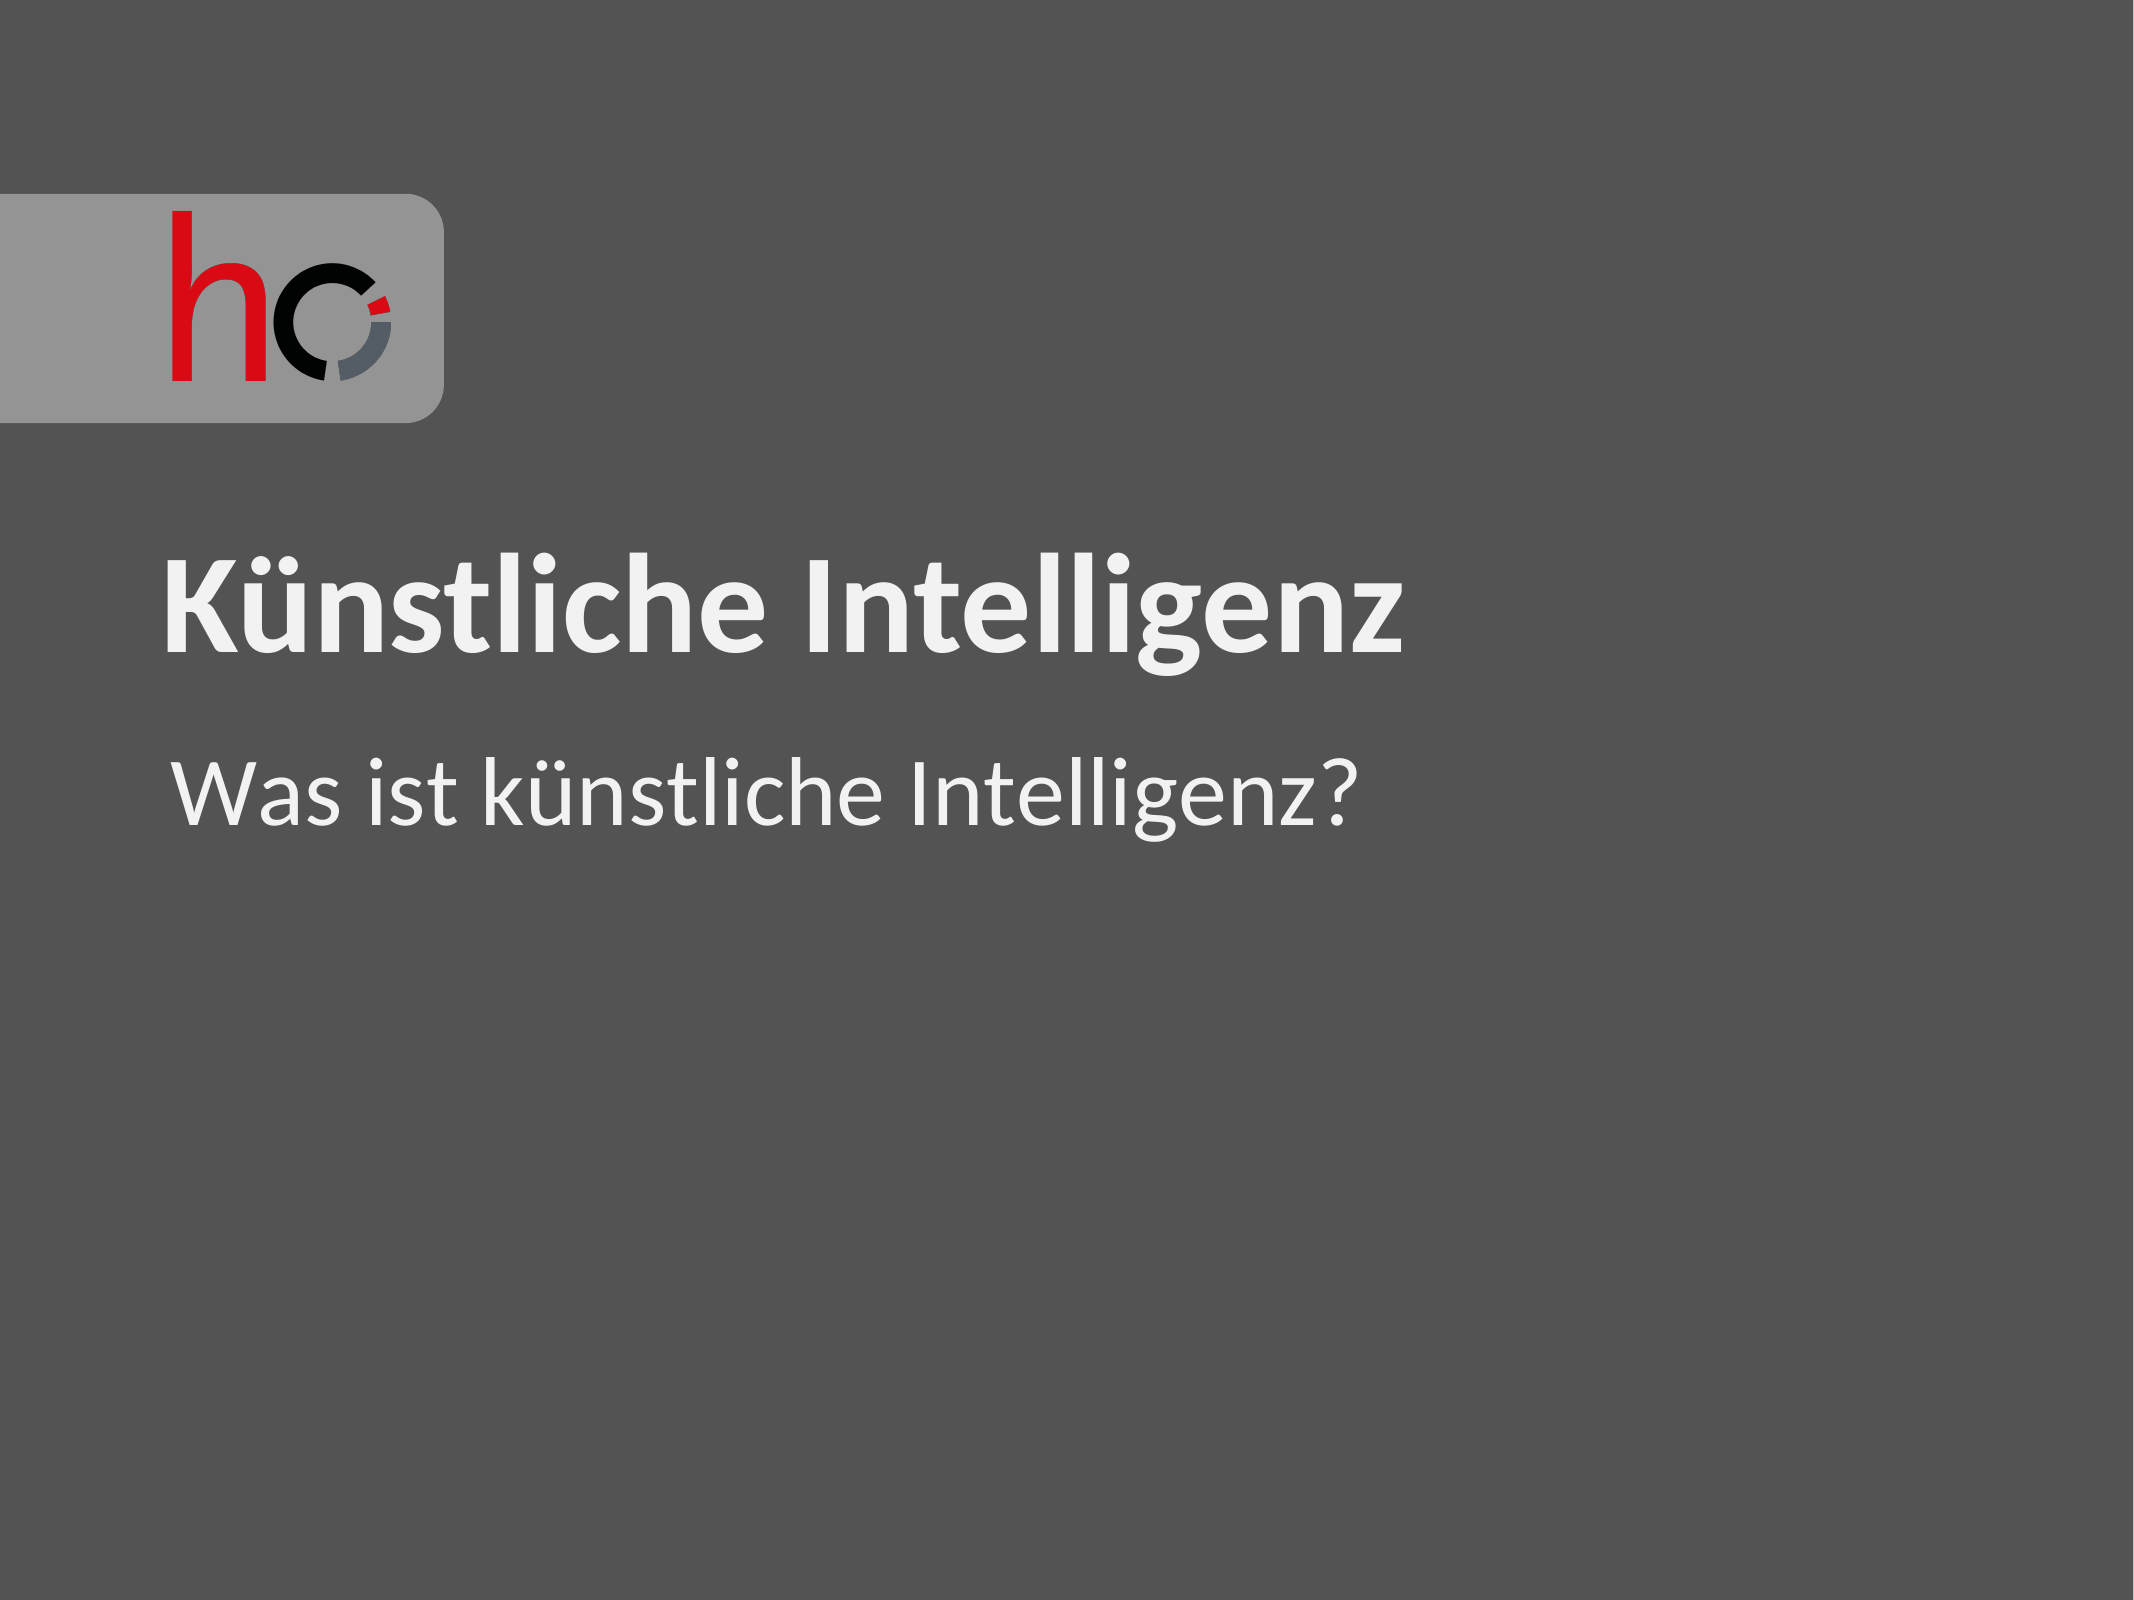

Künstliche Intelligenz
# Titel
Was ist künstliche Intelligenz?
Kapitel
Author